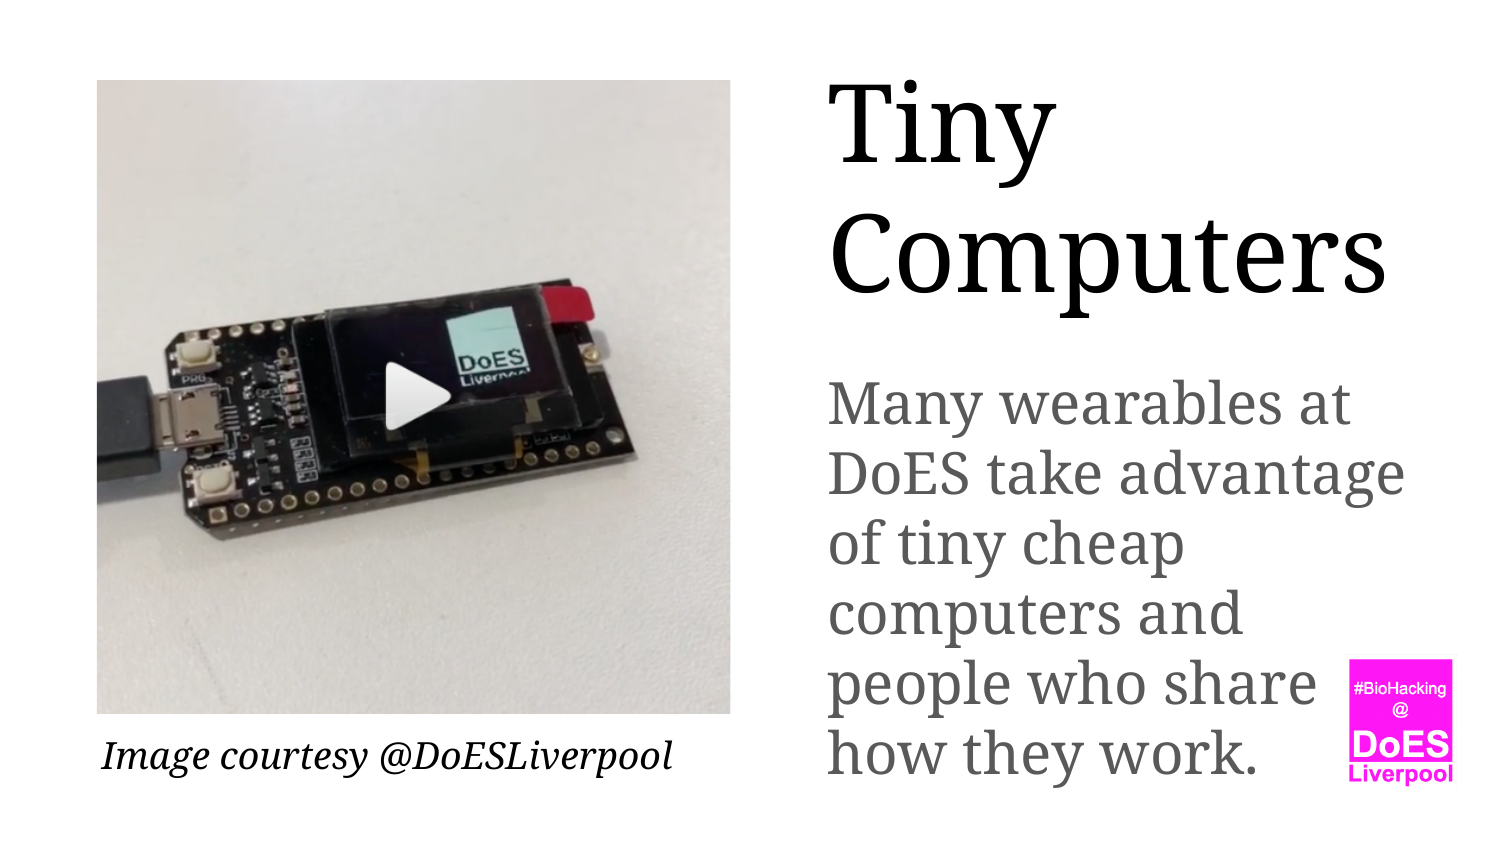

# Tiny Computers
Many wearables at DoES take advantage of tiny cheap computers and people who share how they work.
Image courtesy @DoESLiverpool